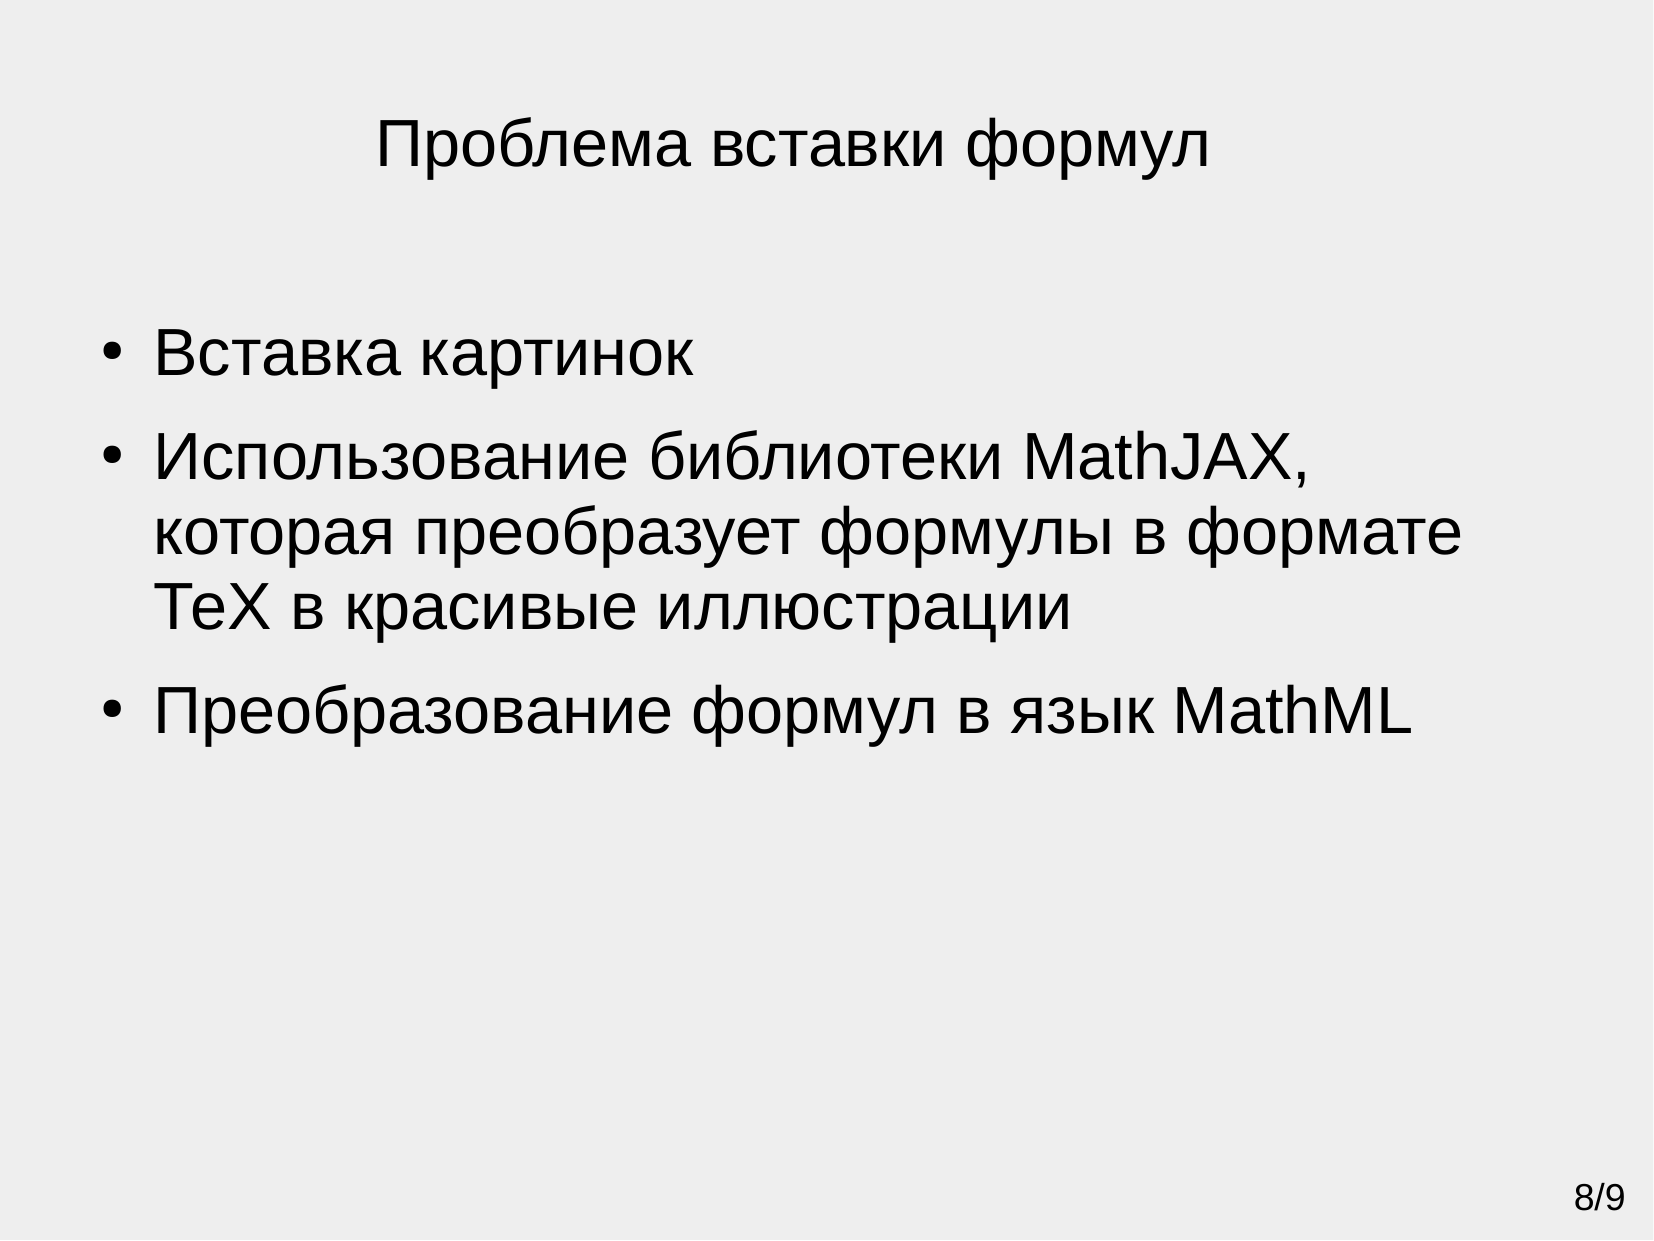

# Проблема вставки формул
Вставка картинок
Использование библиотеки MathJAX, которая преобразует формулы в формате ТеX в красивые иллюстрации
Преобразование формул в язык MathML
8/9